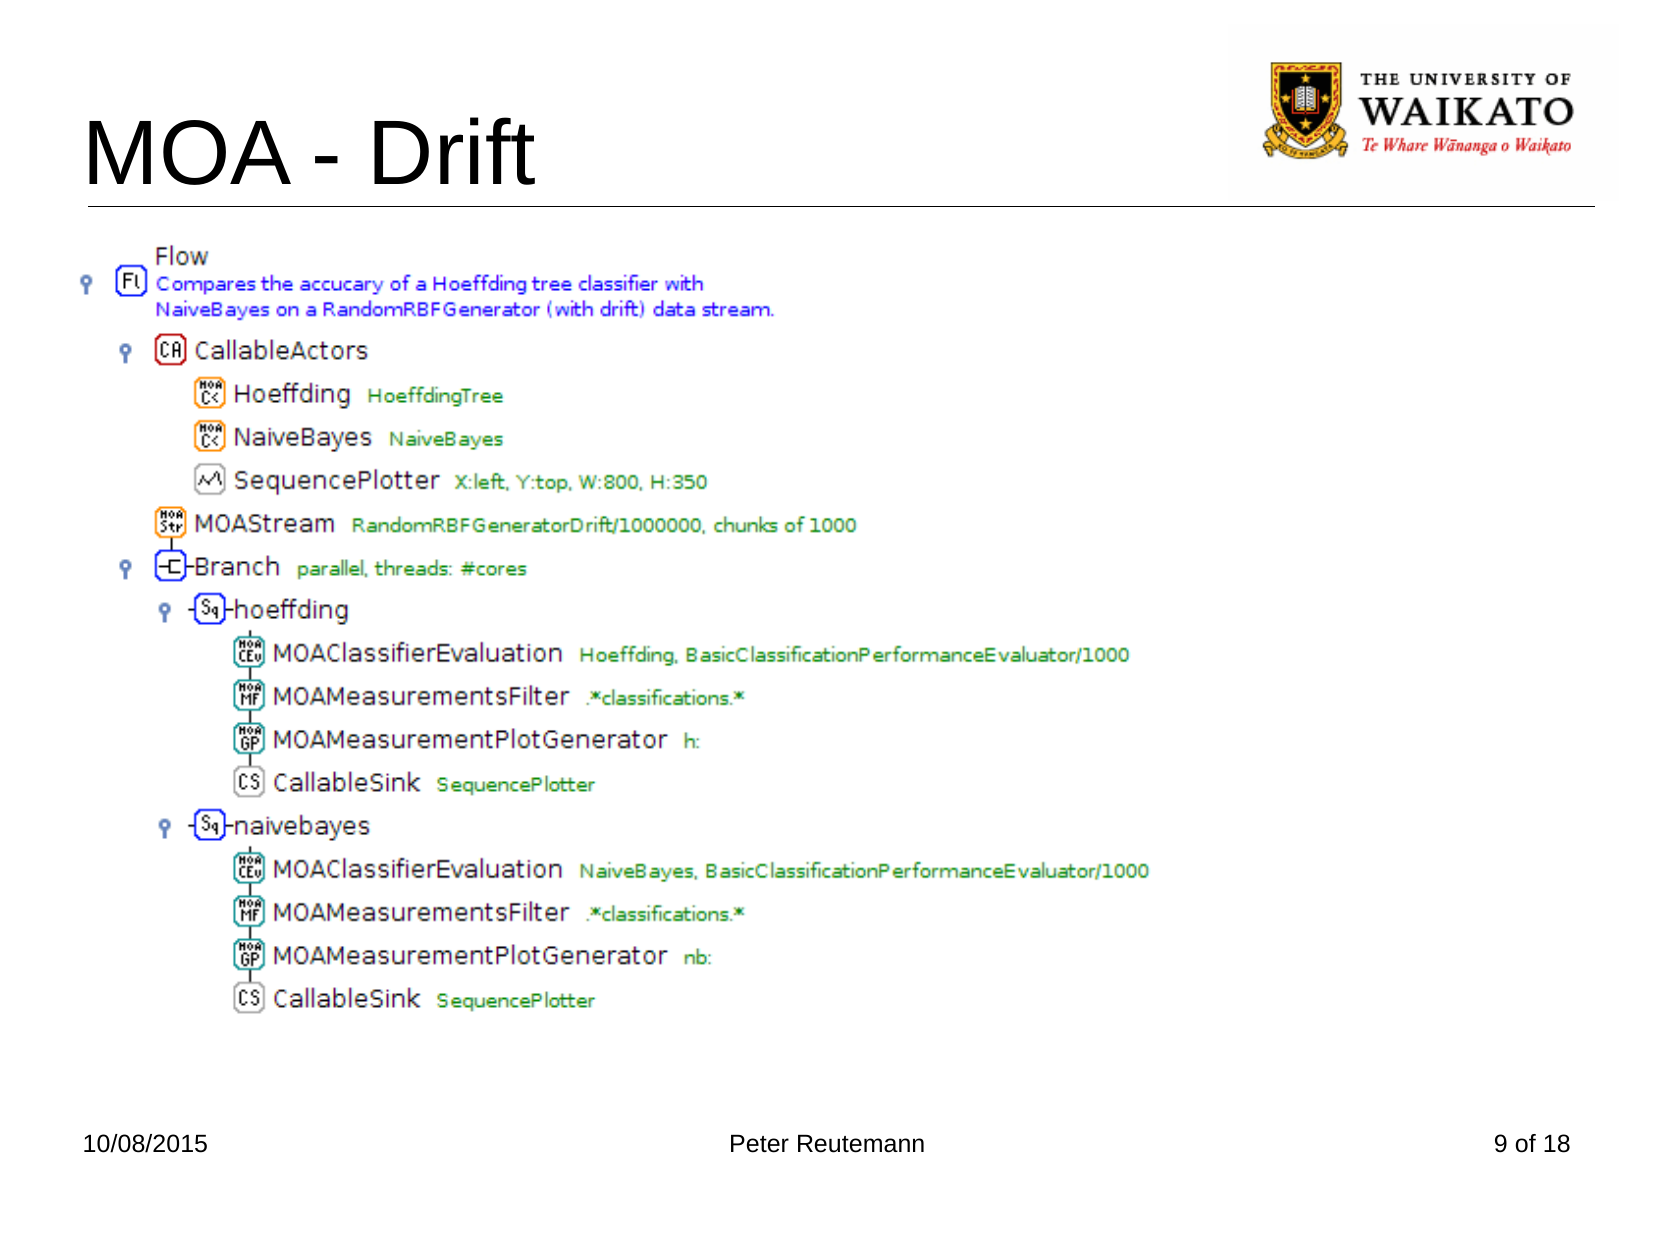

# MOA - Drift
10/08/2015
Peter Reutemann
9